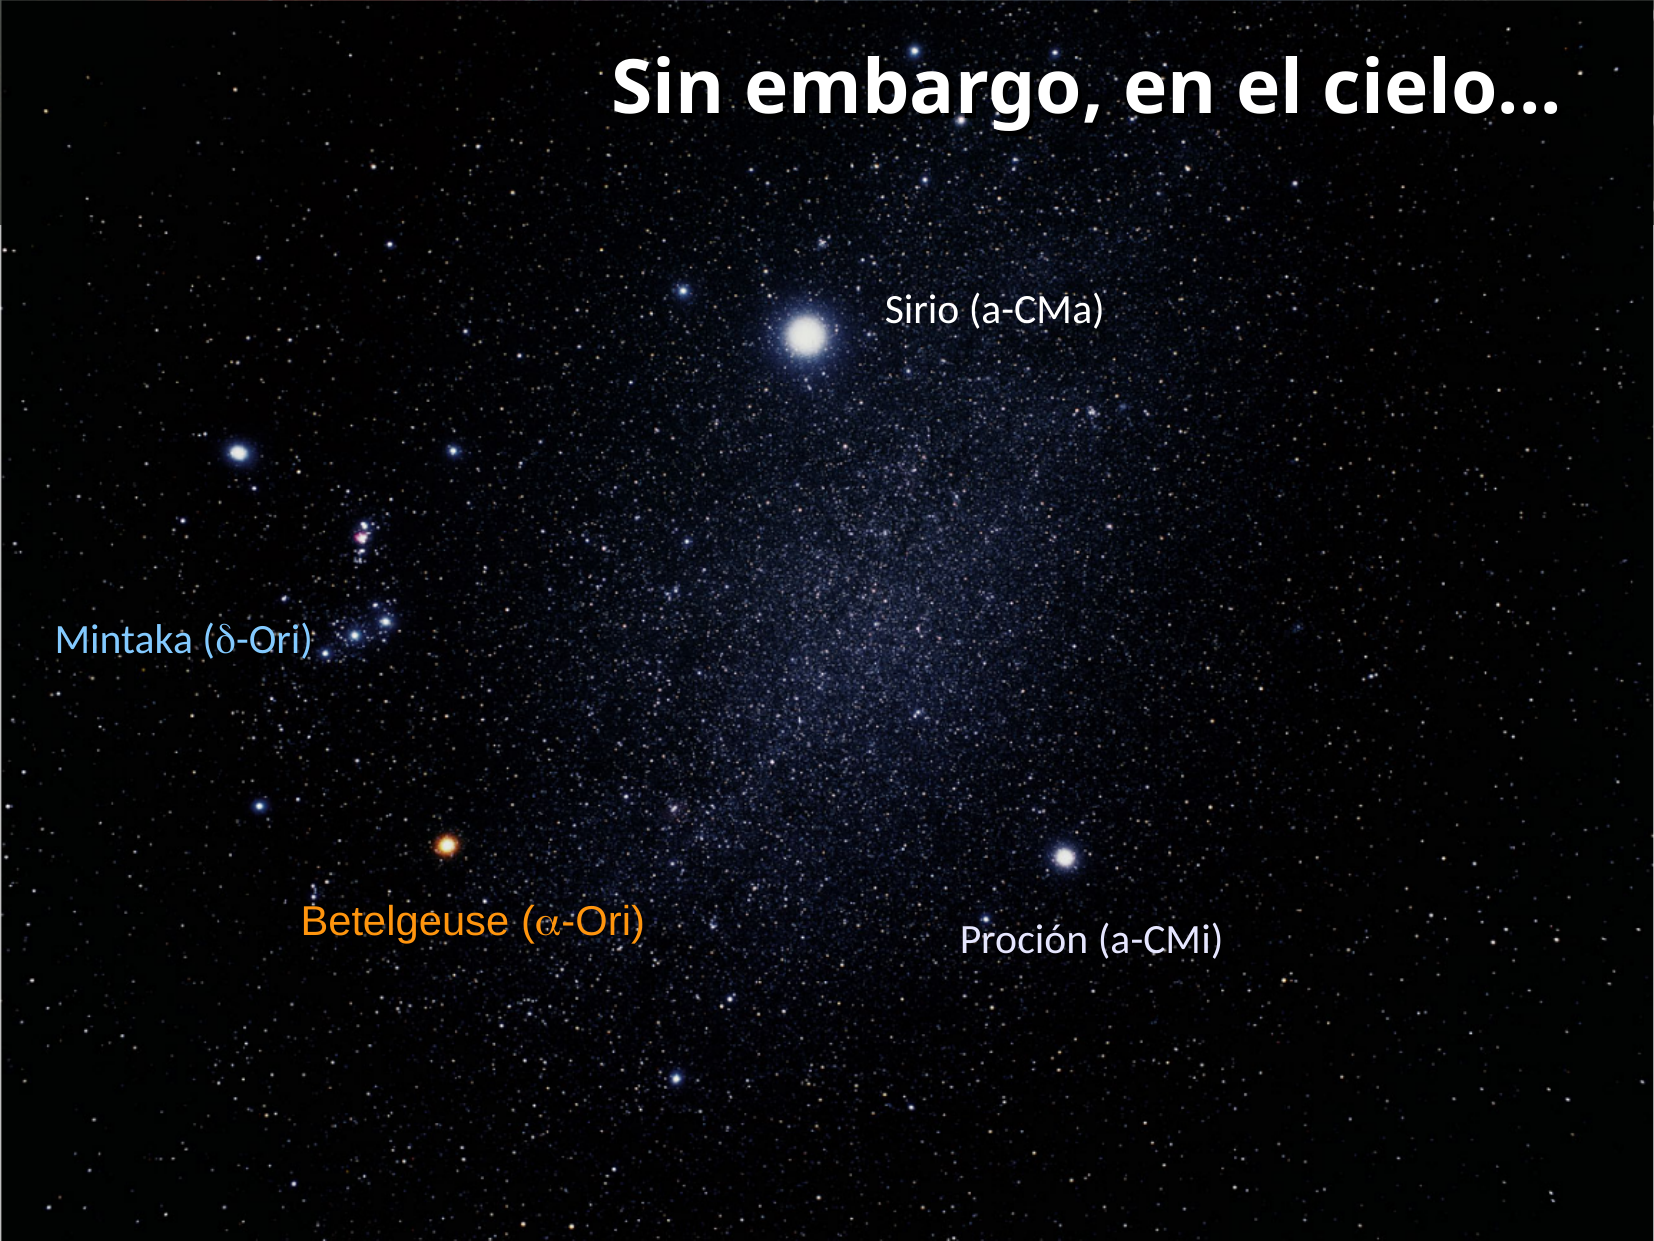

# Sin embargo, en el cielo...
Sirio (a-CMa)
Mintaka (d-Ori)
Betelgeuse (a-Ori)
Proción (a-CMi)
H. Asorey - Física IV B
31